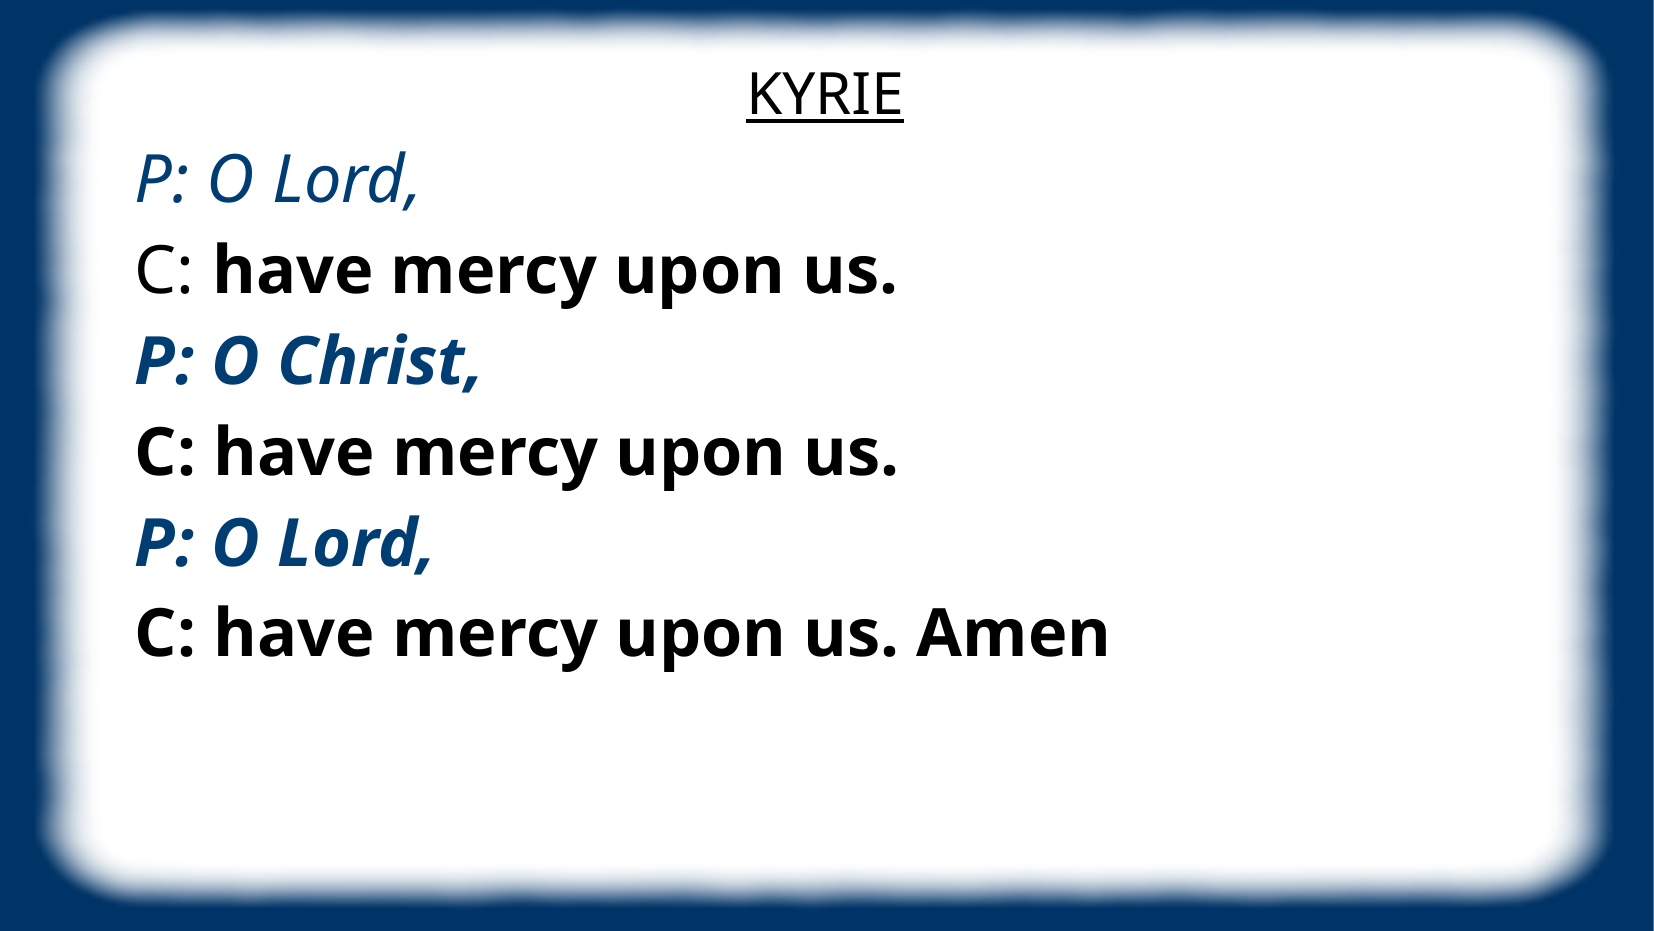

KYRIE
P: O Lord,
C: have mercy upon us.
P: O Christ,
C: have mercy upon us.
P: O Lord,
C: have mercy upon us. Amen